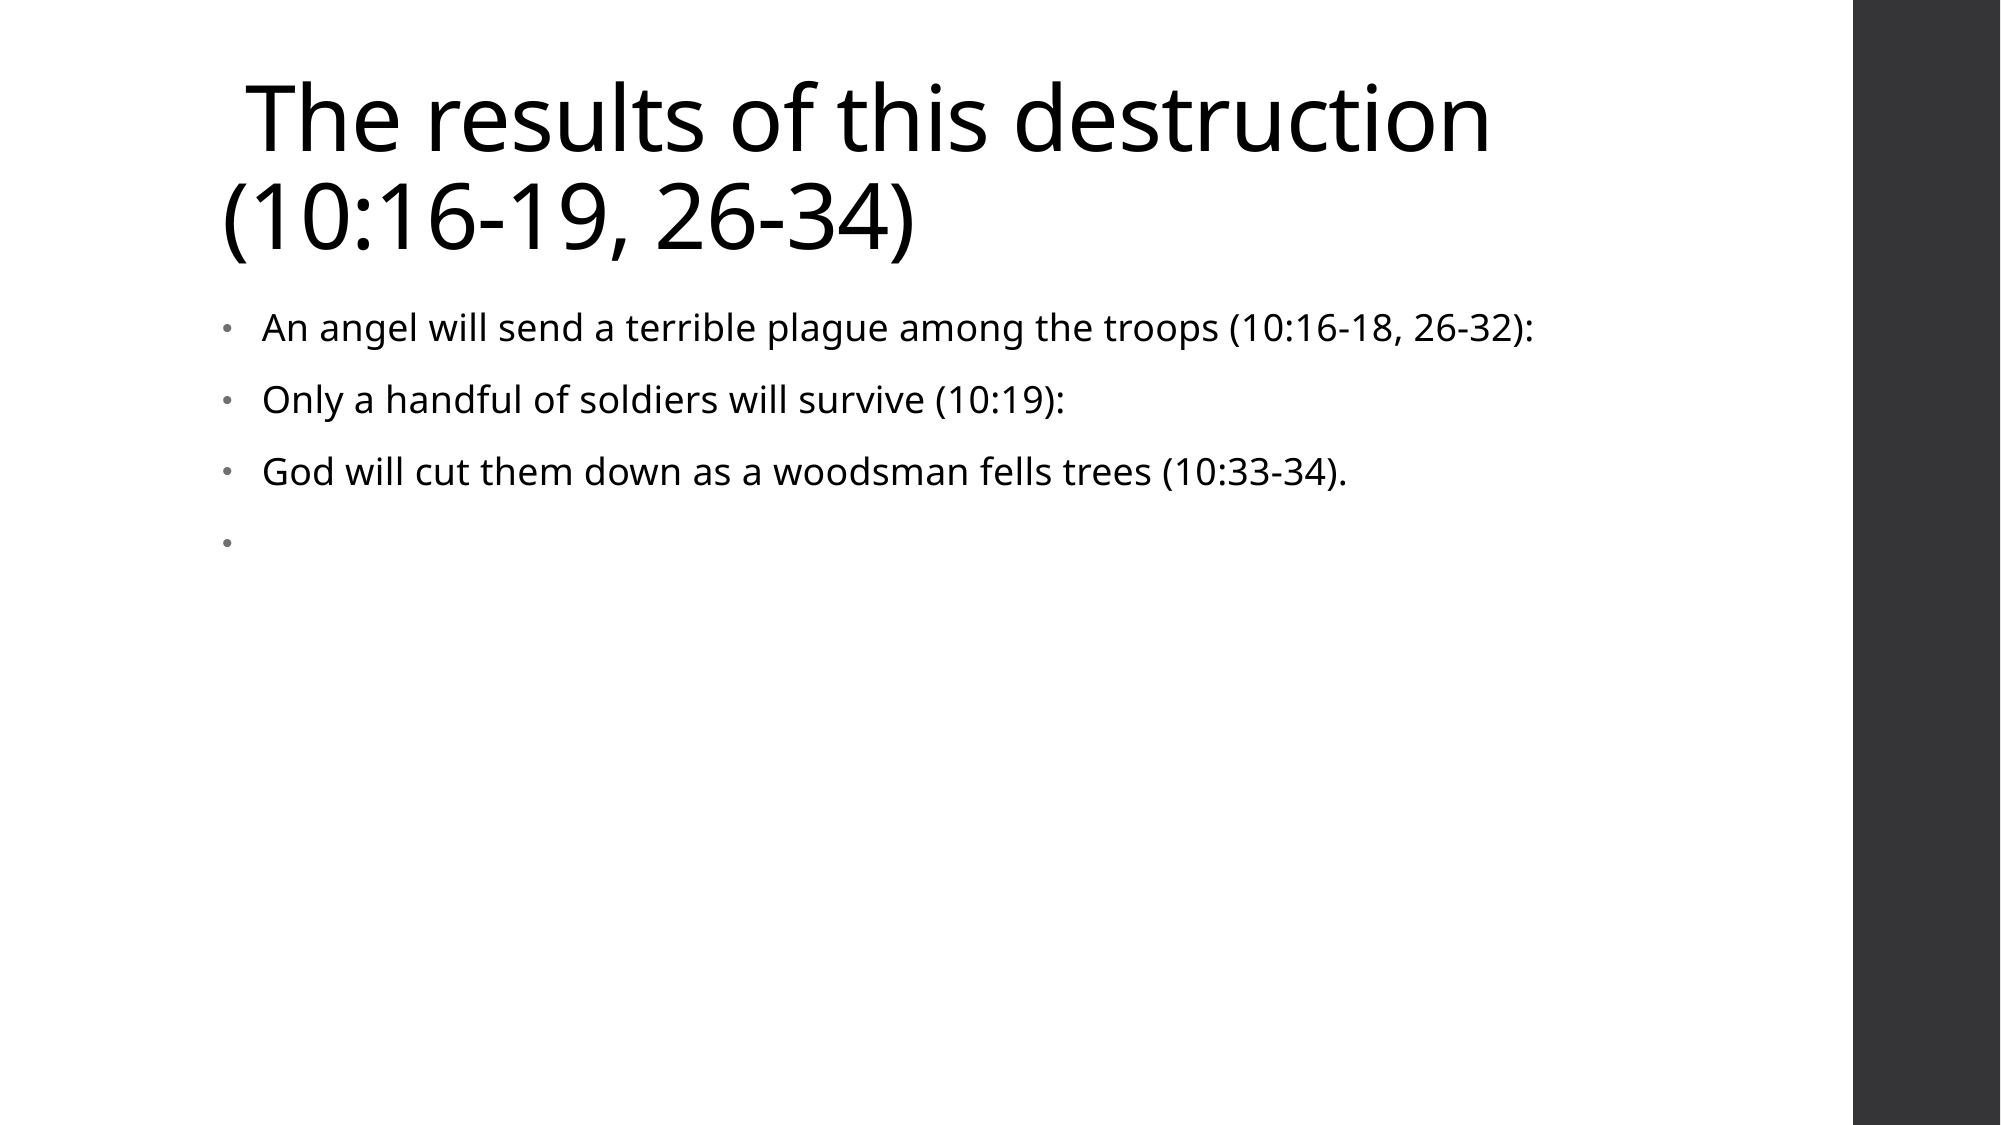

# The results of this destruction (10:16-19, 26-34)
 An angel will send a terrible plague among the troops (10:16-18, 26-32):
 Only a handful of soldiers will survive (10:19):
 God will cut them down as a woodsman fells trees (10:33-34).